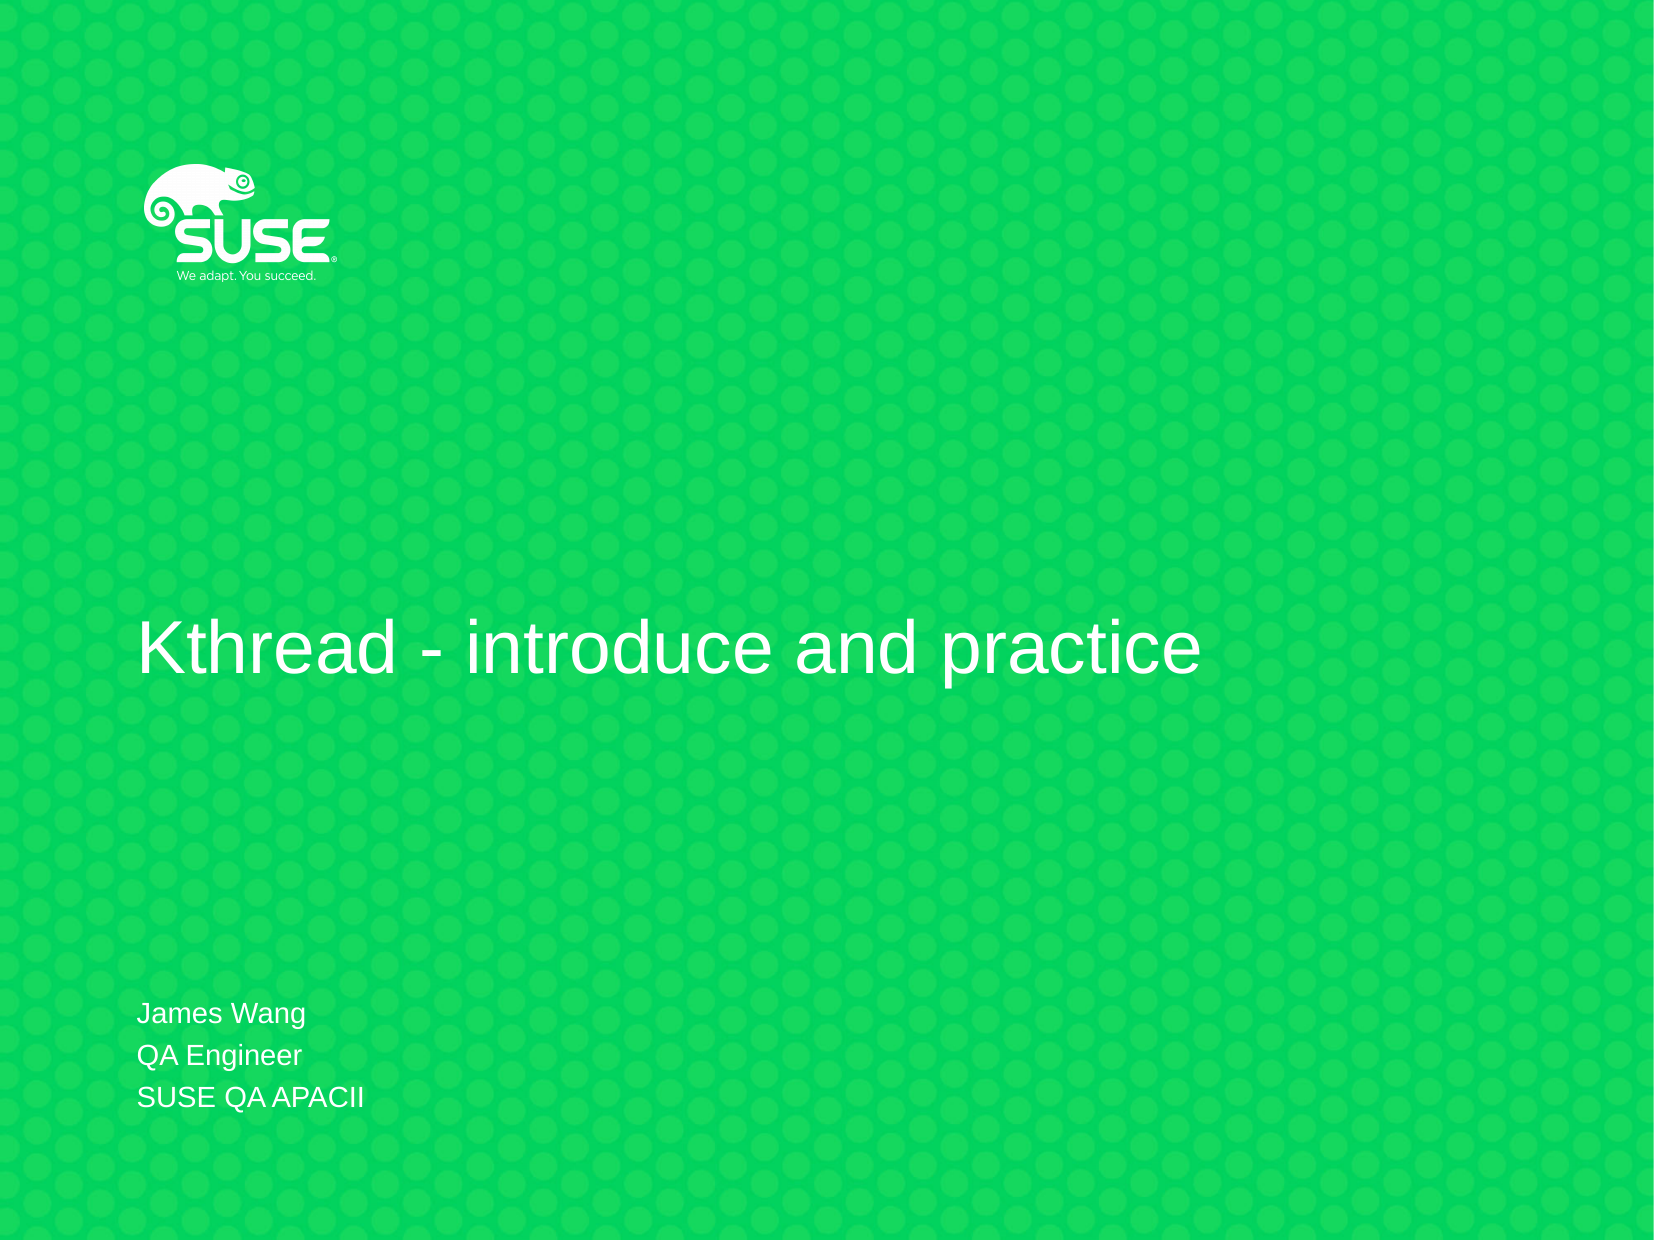

# Kthread - introduce and practice
James Wang
QA Engineer
SUSE QA APACII